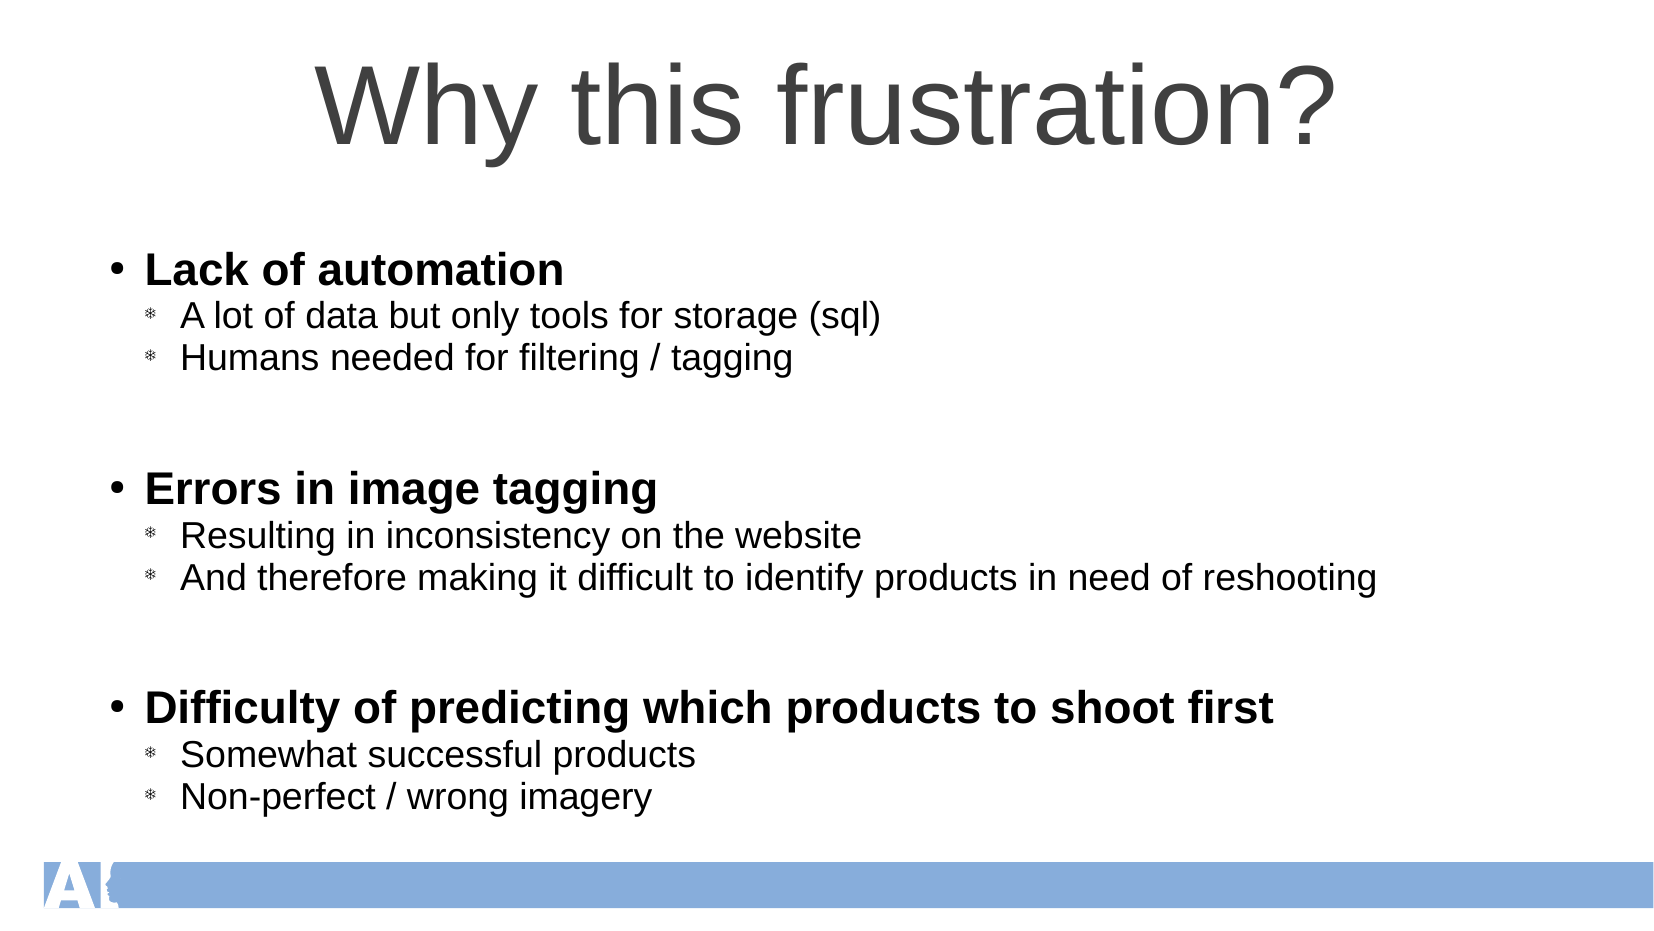

# Why this frustration?
Lack of automation
A lot of data but only tools for storage (sql)
Humans needed for filtering / tagging
Errors in image tagging
Resulting in inconsistency on the website
And therefore making it difficult to identify products in need of reshooting
Difficulty of predicting which products to shoot first
Somewhat successful products
Non-perfect / wrong imagery